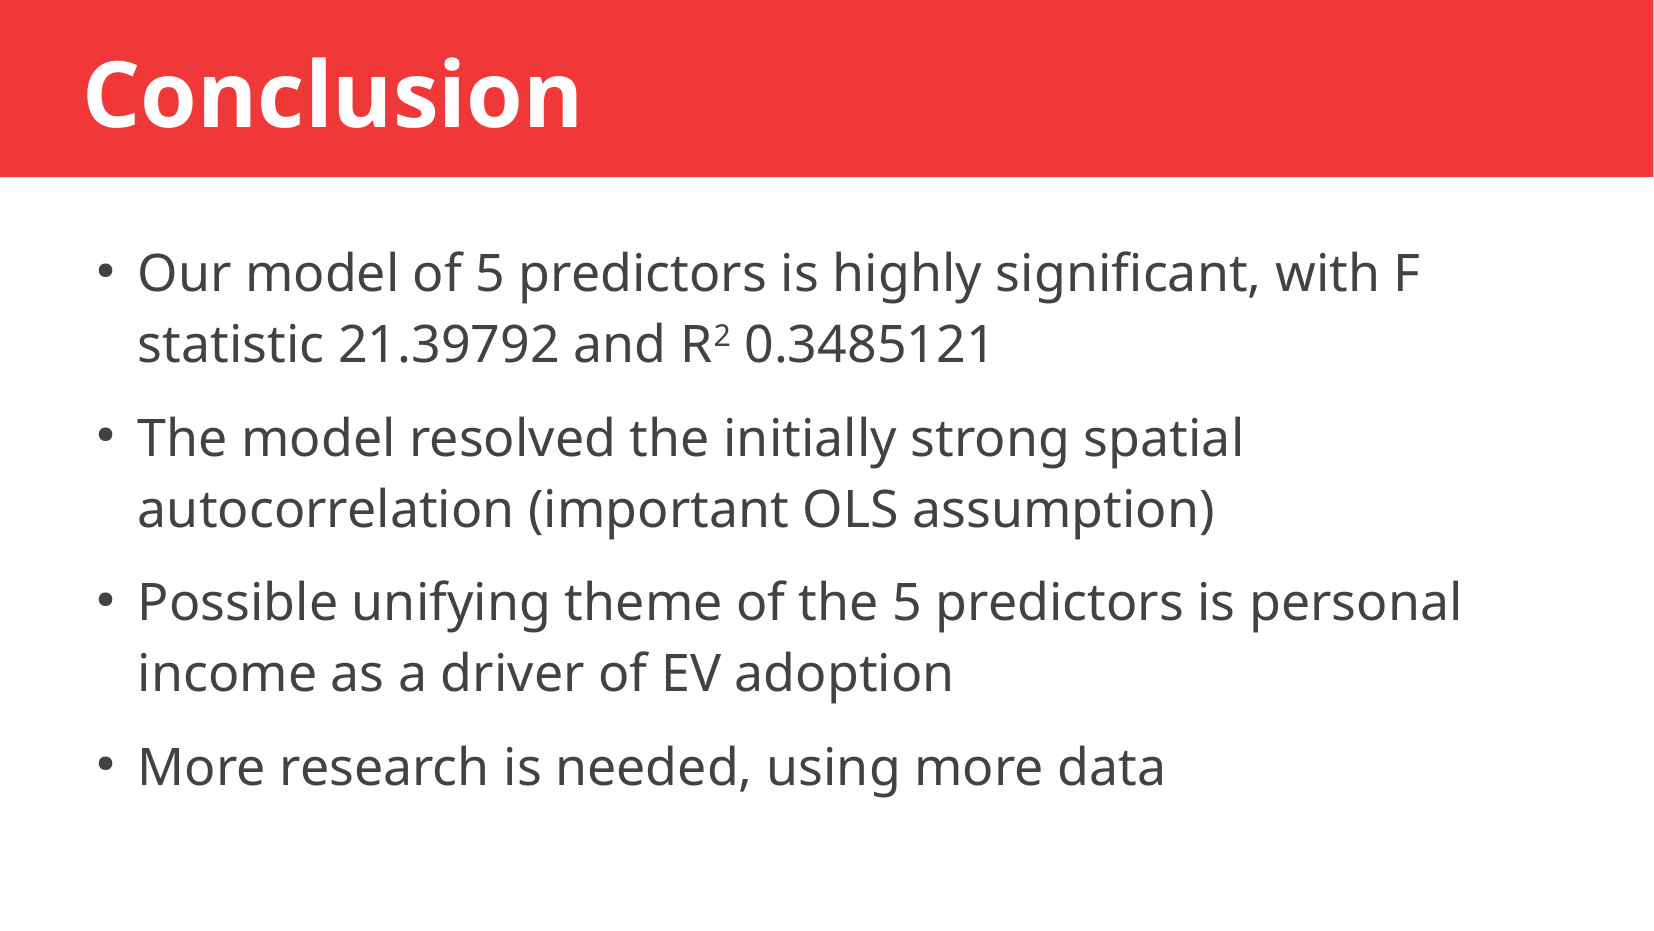

# Conclusion
Our model of 5 predictors is highly significant, with F statistic 21.39792 and R2 0.3485121
The model resolved the initially strong spatial autocorrelation (important OLS assumption)
Possible unifying theme of the 5 predictors is personal income as a driver of EV adoption
More research is needed, using more data